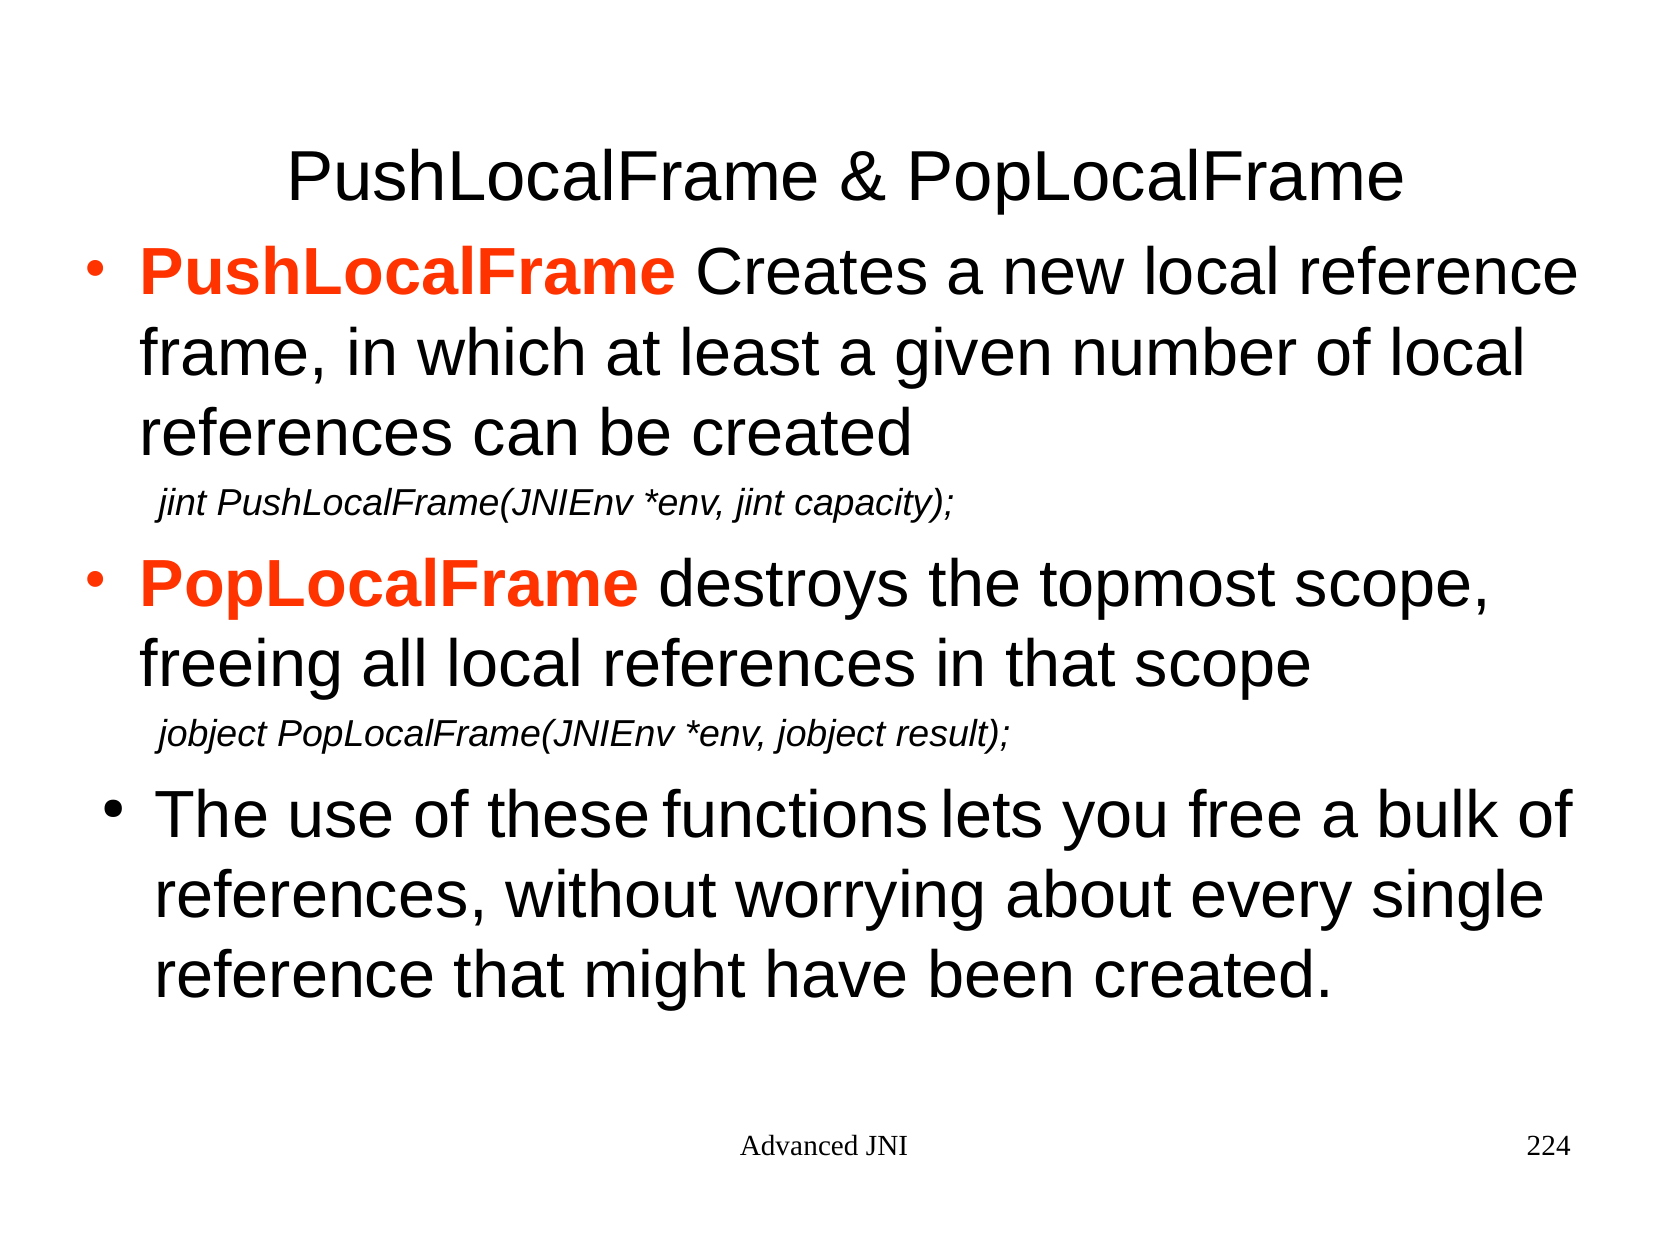

# PushLocalFrame & PopLocalFrame
PushLocalFrame Creates a new local reference frame, in which at least a given number of local references can be created
jint PushLocalFrame(JNIEnv *env, jint capacity);
PopLocalFrame destroys the topmost scope, freeing all local references in that scope
jobject PopLocalFrame(JNIEnv *env, jobject result);
The use of these functions lets you free a bulk of references, without worrying about every single reference that might have been created.
Advanced JNI
224